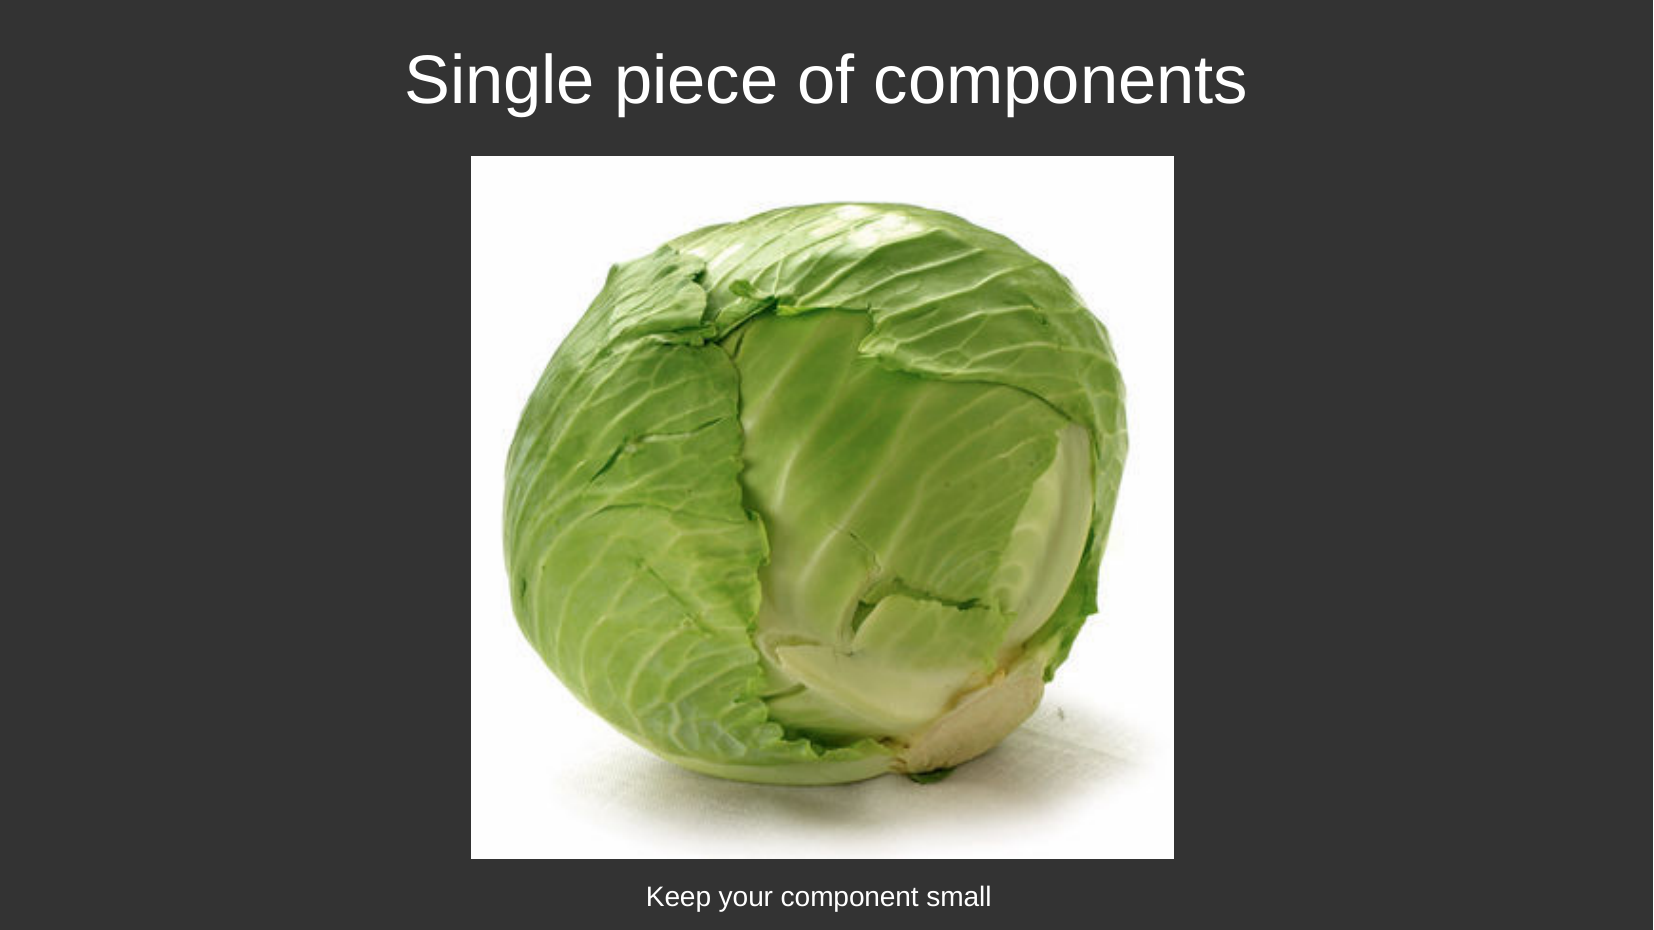

# Single piece of components
Keep your component small